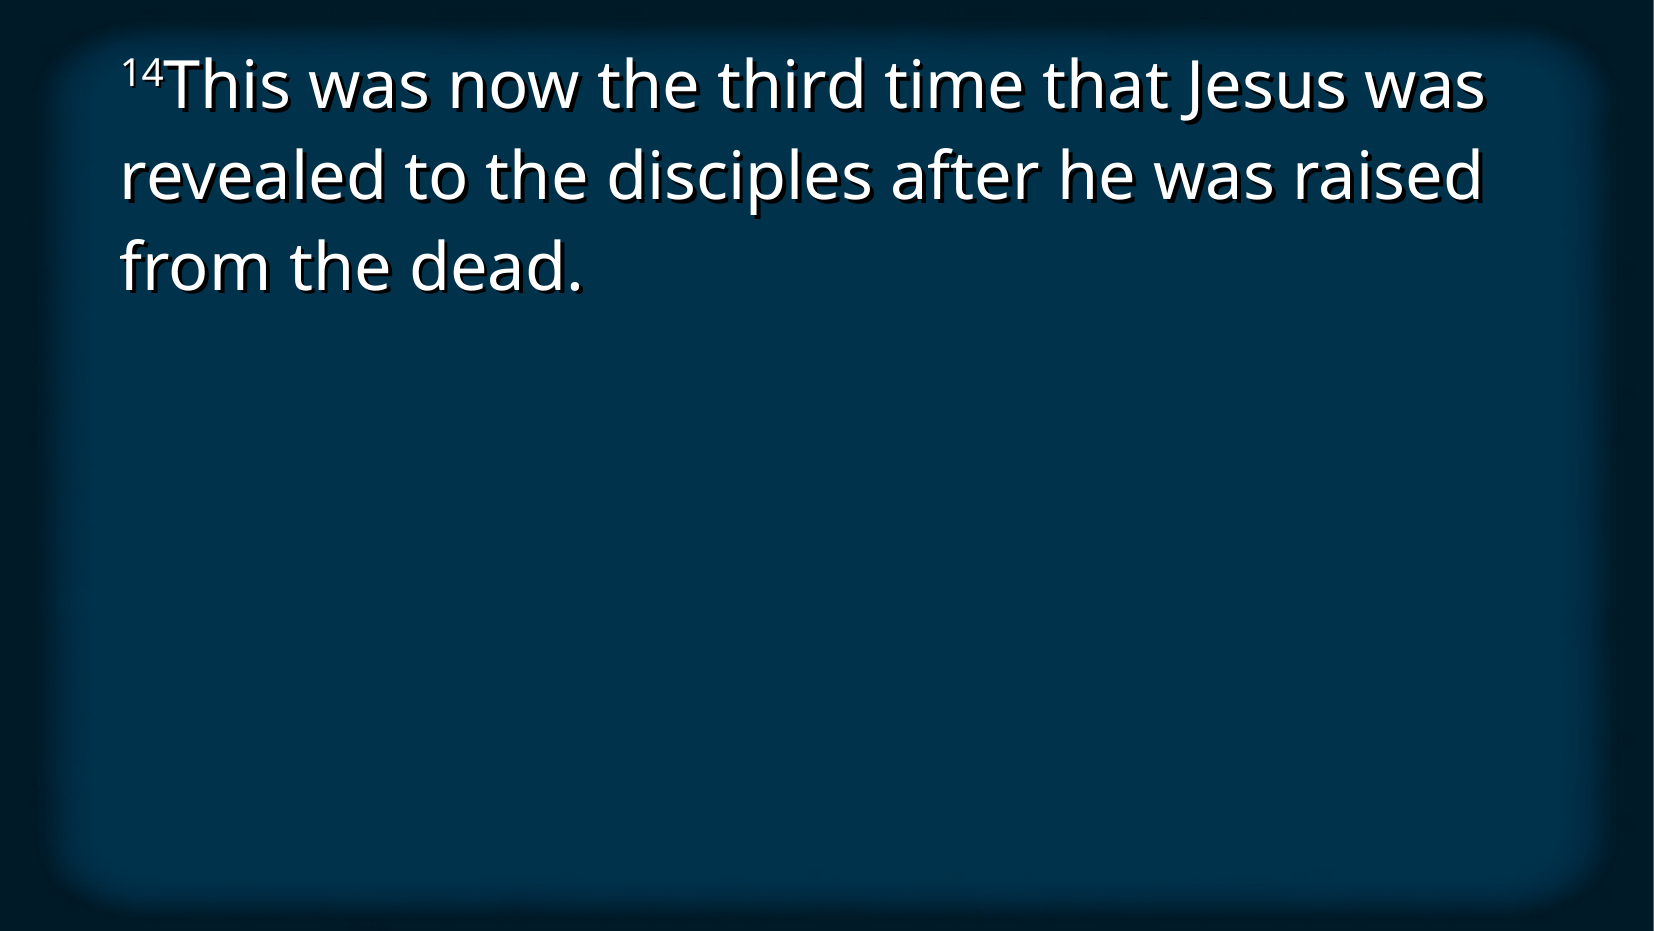

14This was now the third time that Jesus was revealed to the disciples after he was raised from the dead.